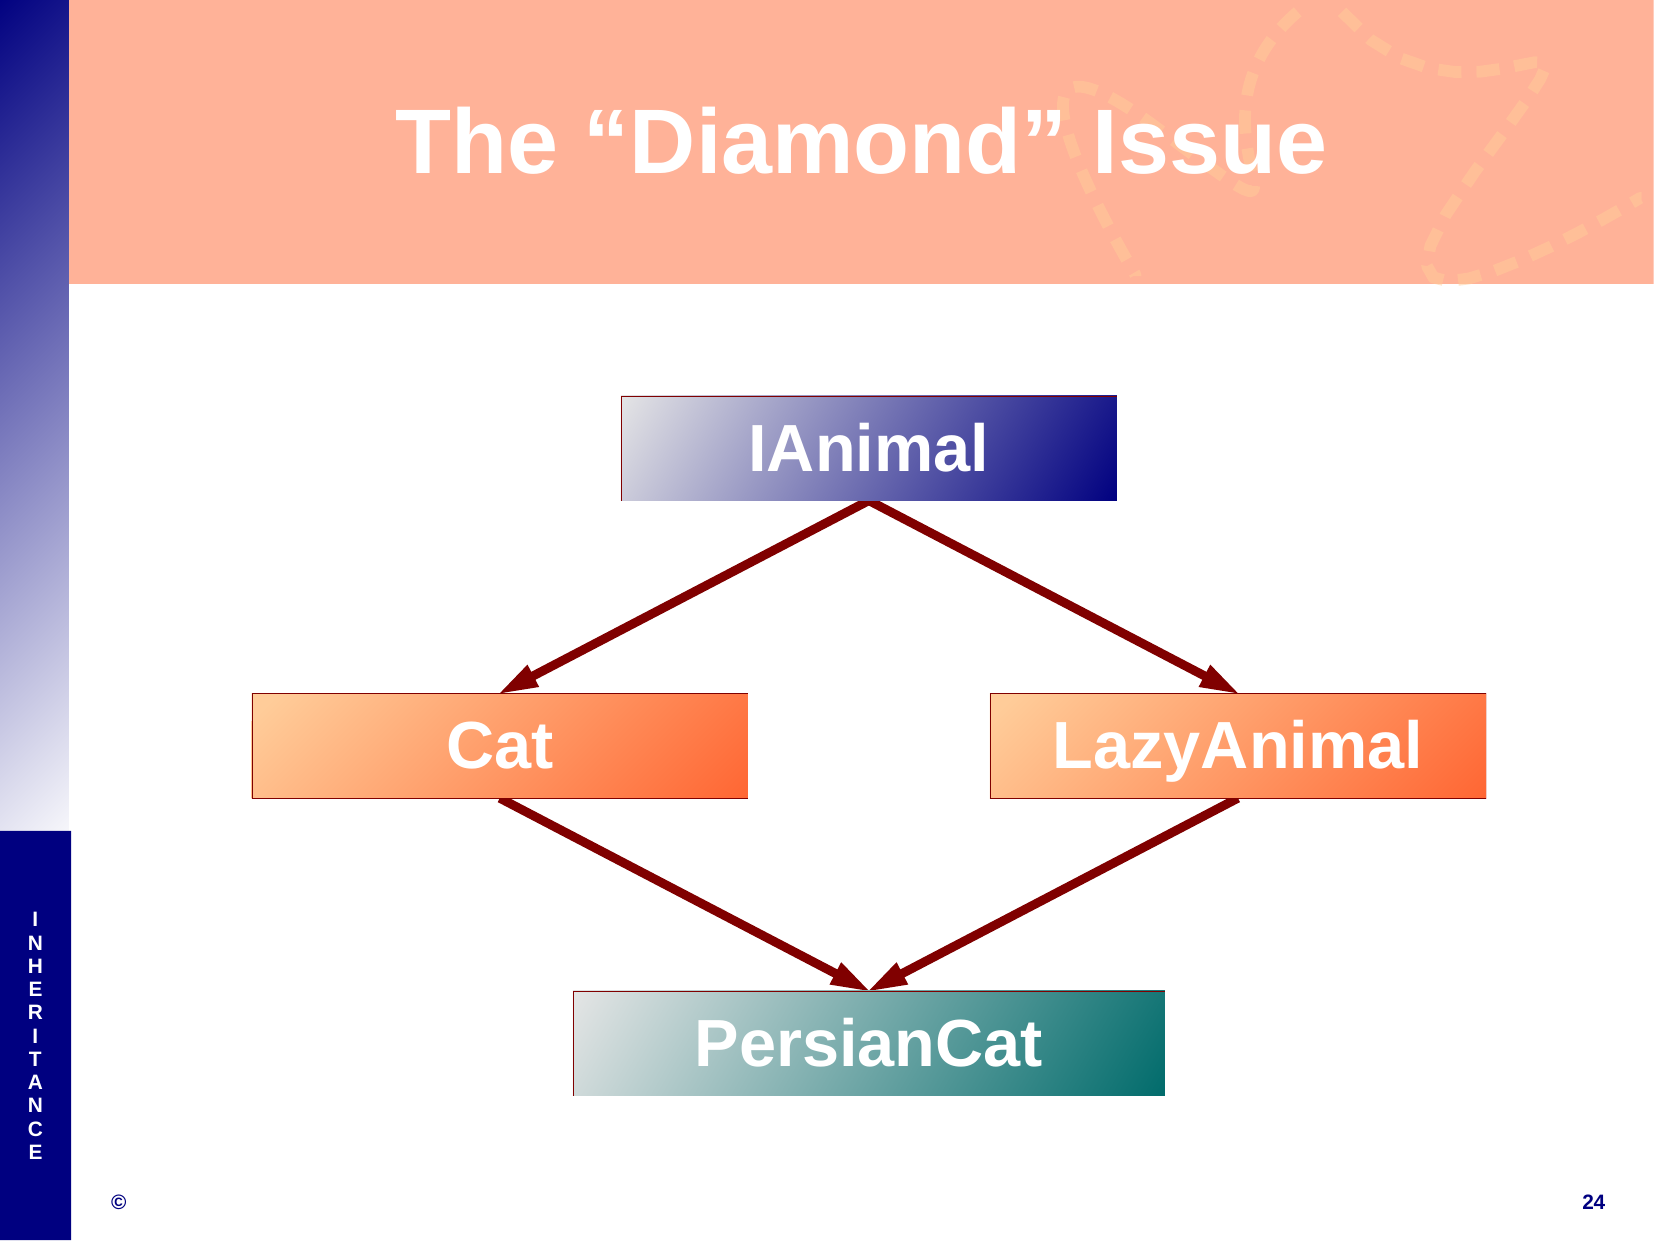

# The “Diamond” Issue
IAnimal
Cat
LazyAnimal
I
N
H
E
R
 I
T
A
N
C
E
PersianCat